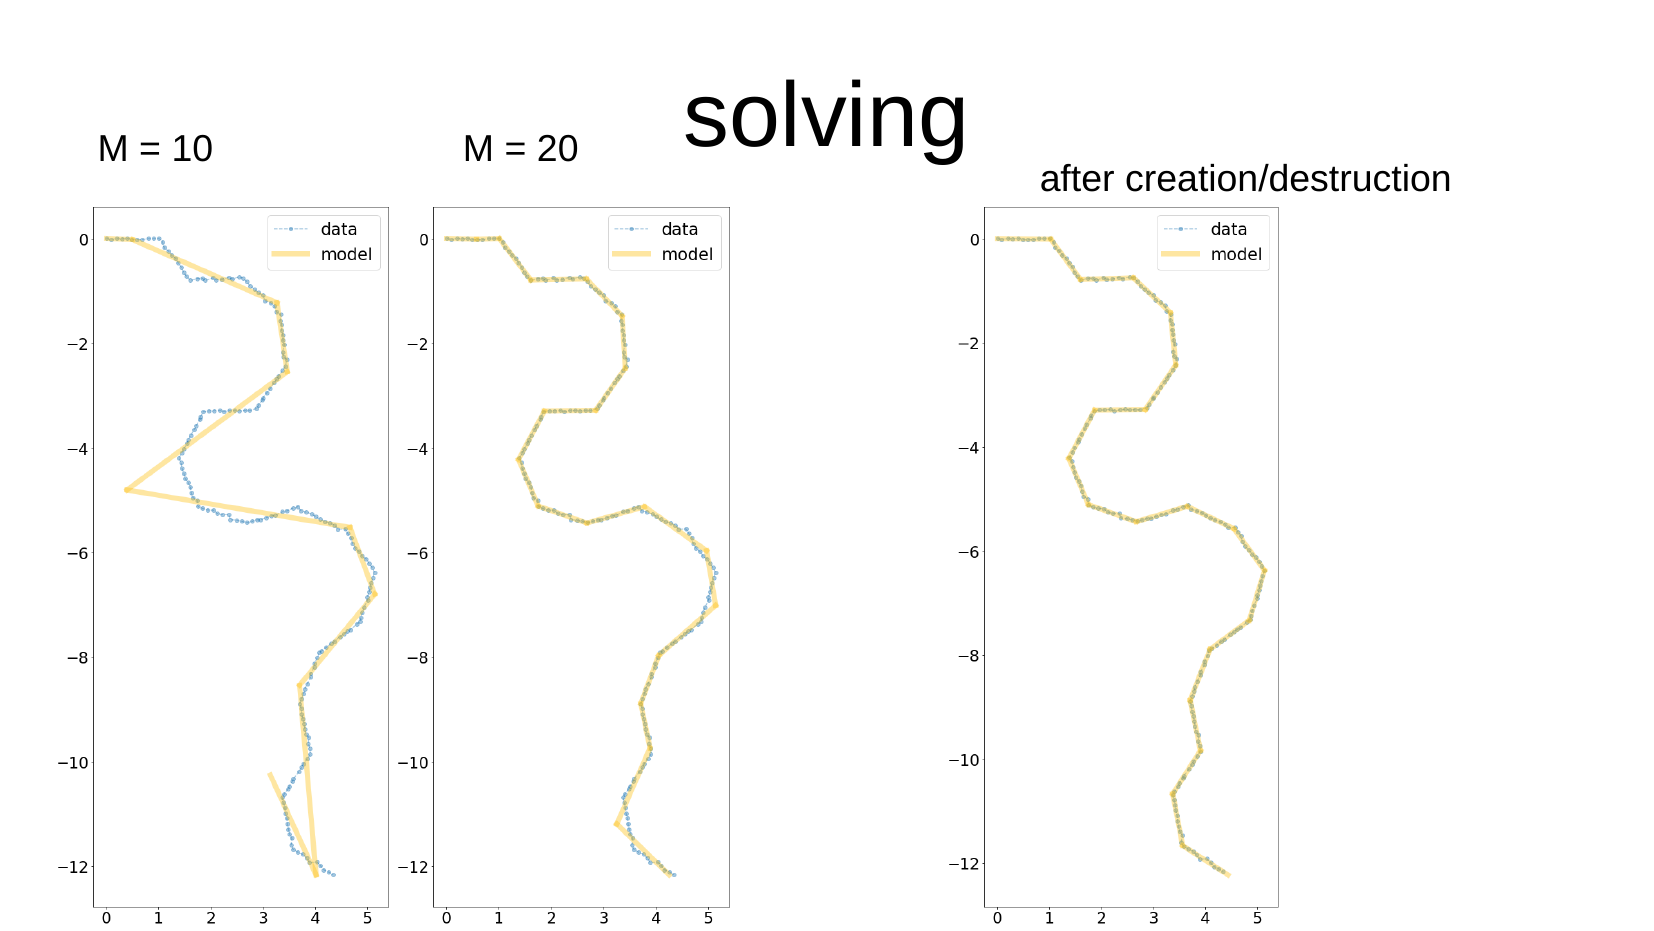

# solving
M = 10
M = 20
after creation/destruction